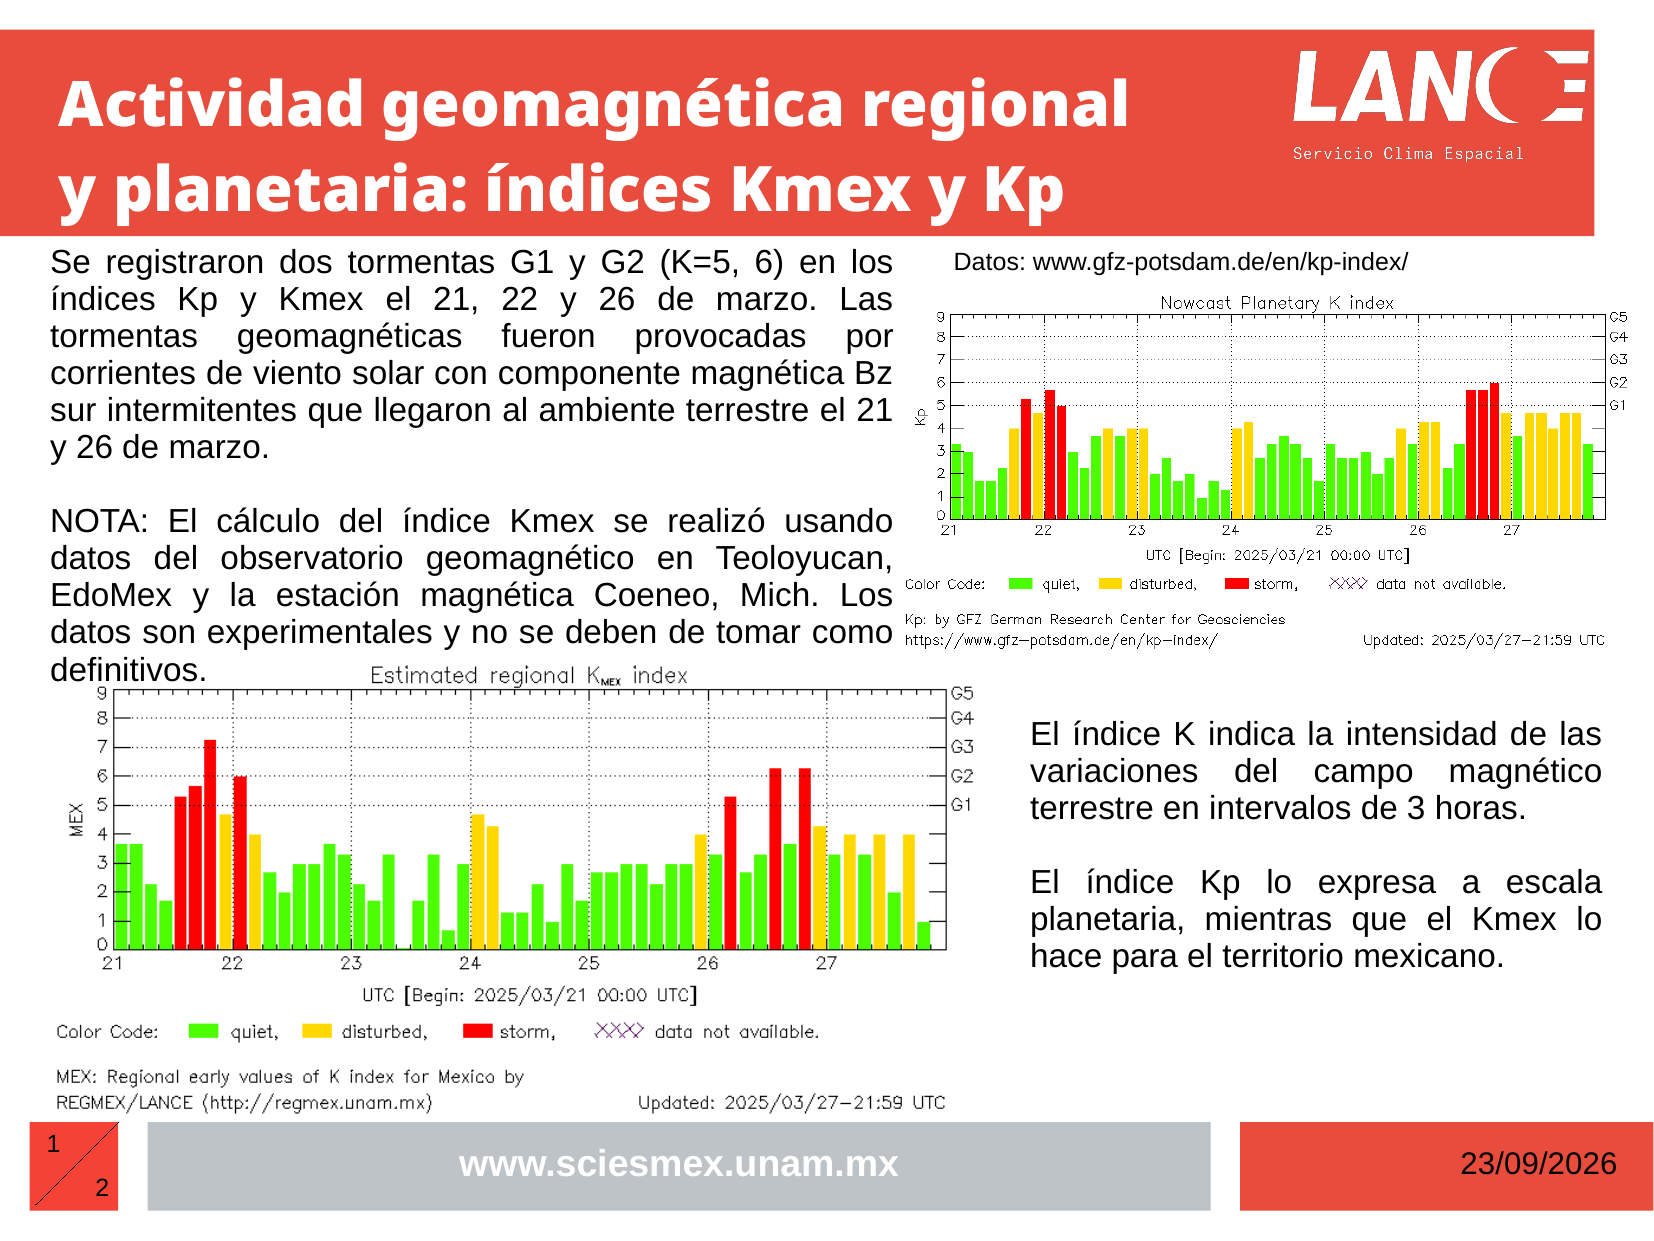

# Actividad geomagnética regional y planetaria: índices Kmex y Kp
Se registraron dos tormentas G1 y G2 (K=5, 6) en los índices Kp y Kmex el 21, 22 y 26 de marzo. Las tormentas geomagnéticas fueron provocadas por corrientes de viento solar con componente magnética Bz sur intermitentes que llegaron al ambiente terrestre el 21 y 26 de marzo.
NOTA: El cálculo del índice Kmex se realizó usando datos del observatorio geomagnético en Teoloyucan, EdoMex y la estación magnética Coeneo, Mich. Los datos son experimentales y no se deben de tomar como definitivos.
Datos: www.gfz-potsdam.de/en/kp-index/
El índice K indica la intensidad de las variaciones del campo magnético terrestre en intervalos de 3 horas.
El índice Kp lo expresa a escala planetaria, mientras que el Kmex lo hace para el territorio mexicano.
www.sciesmex.unam.mx
2